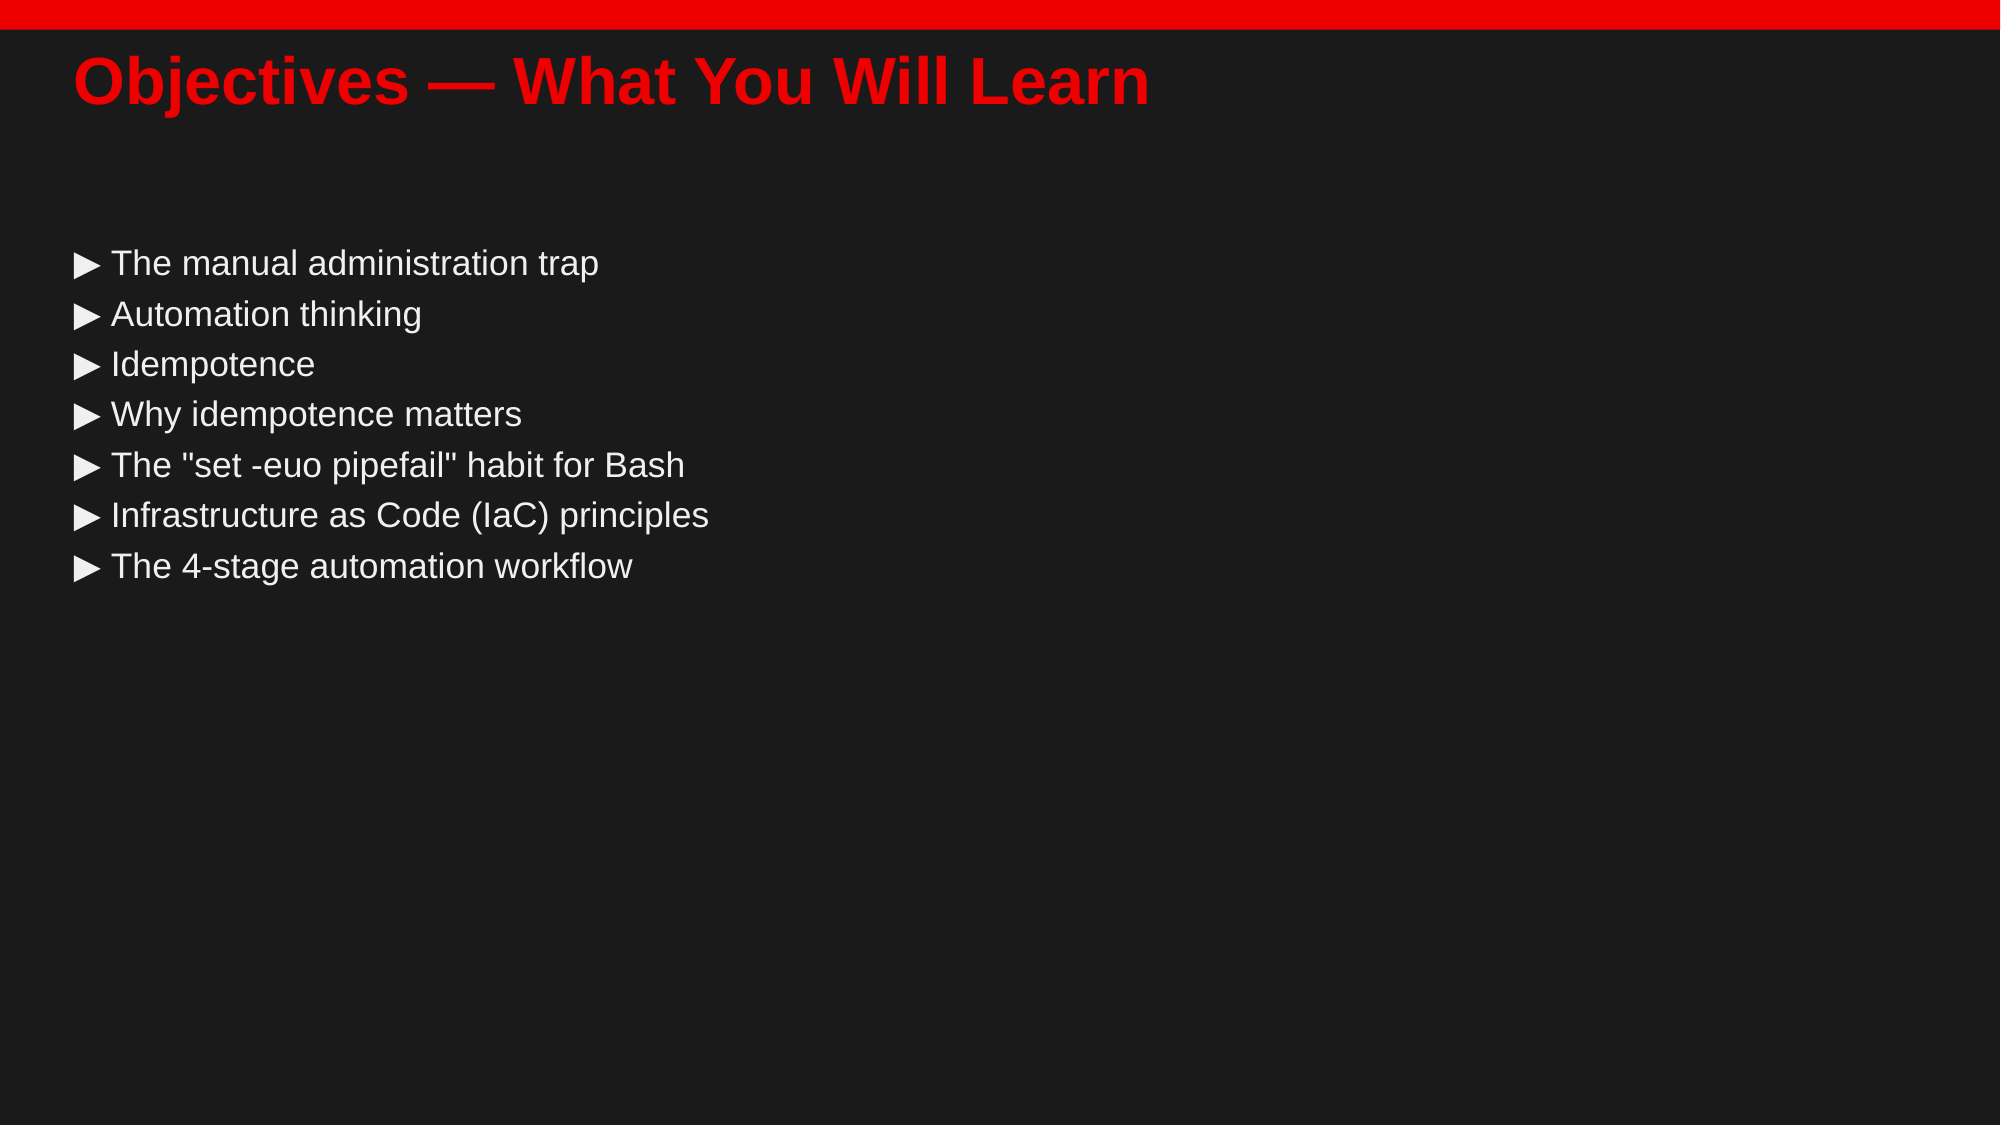

Objectives — What You Will Learn
▶ The manual administration trap
▶ Automation thinking
▶ Idempotence
▶ Why idempotence matters
▶ The "set -euo pipefail" habit for Bash
▶ Infrastructure as Code (IaC) principles
▶ The 4-stage automation workflow